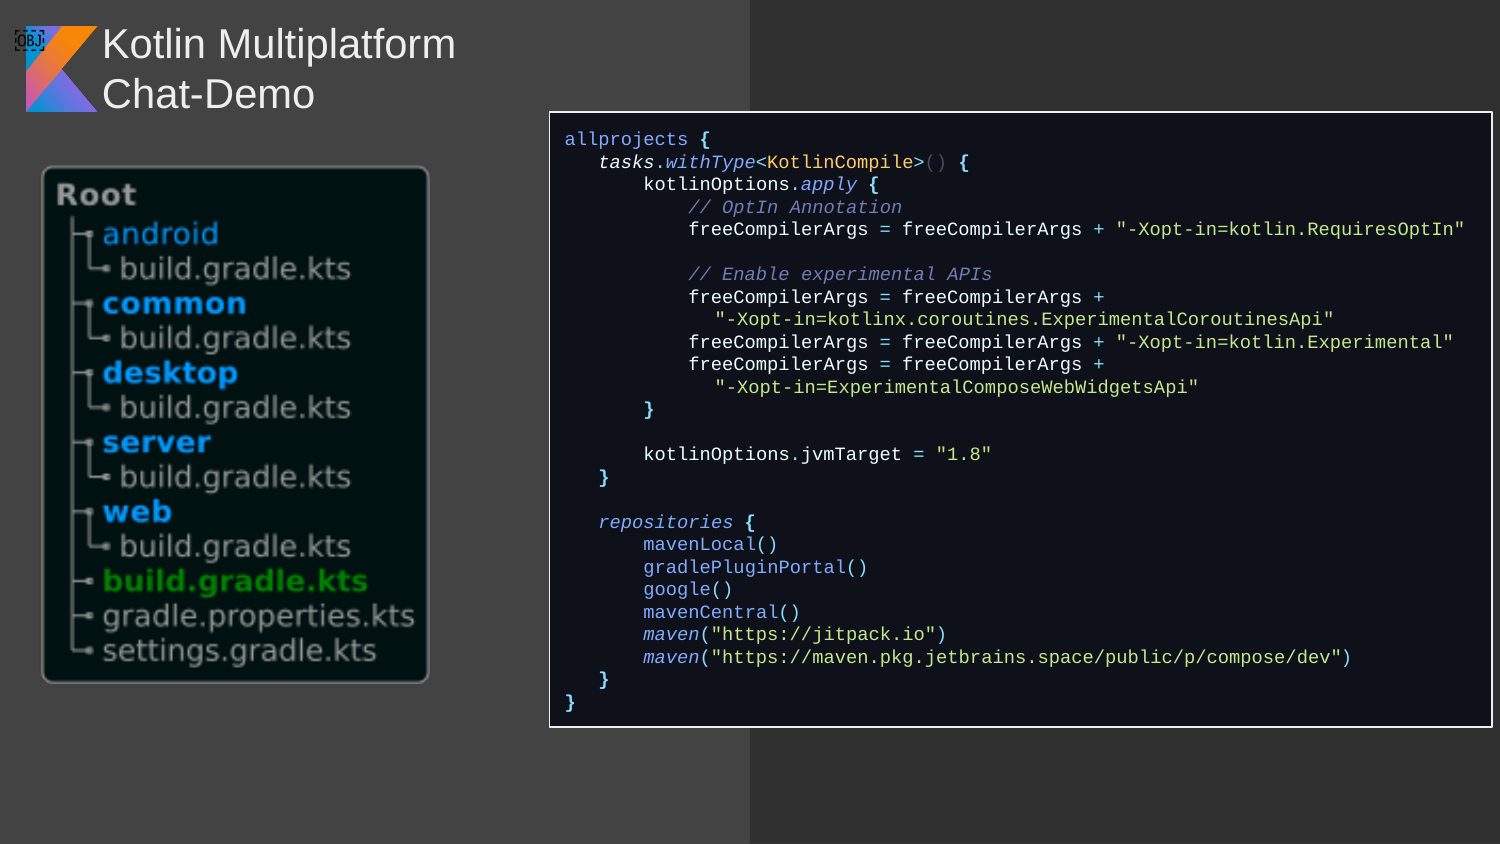

allprojects {
 tasks.withType<KotlinCompile>() {
 kotlinOptions.apply {
 // OptIn Annotation
 freeCompilerArgs = freeCompilerArgs + "-Xopt-in=kotlin.RequiresOptIn"
 // Enable experimental APIs
 freeCompilerArgs = freeCompilerArgs +
"-Xopt-in=kotlinx.coroutines.ExperimentalCoroutinesApi"
 freeCompilerArgs = freeCompilerArgs + "-Xopt-in=kotlin.Experimental"
 freeCompilerArgs = freeCompilerArgs +
"-Xopt-in=ExperimentalComposeWebWidgetsApi"
 }
 kotlinOptions.jvmTarget = "1.8"
 }
 repositories {
 mavenLocal()
 gradlePluginPortal()
 google()
 mavenCentral()
 maven("https://jitpack.io")
 maven("https://maven.pkg.jetbrains.space/public/p/compose/dev")
 }
}
buildscript {
 repositories {
 gradlePluginPortal()
 google()
 mavenCentral()
 maven("https://maven.pkg.jetbrains.space/public/p/compose/dev")
 }
 dependencies {
 val kotlinVersion: String by project
 classpath("org.jetbrains.kotlin:kotlin-gradle-plugin:$kotlinVersion")
 classpath(kotlin("serialization", version = kotlinVersion))
 val composeVersion: String by project
 classpath("org.jetbrains.compose:compose-gradle-plugin:$composeVersion")
 val androidGradlePluginVersion: String by project
 classpath("com.android.tools.build:gradle:$androidGradlePluginVersion")
 }
}